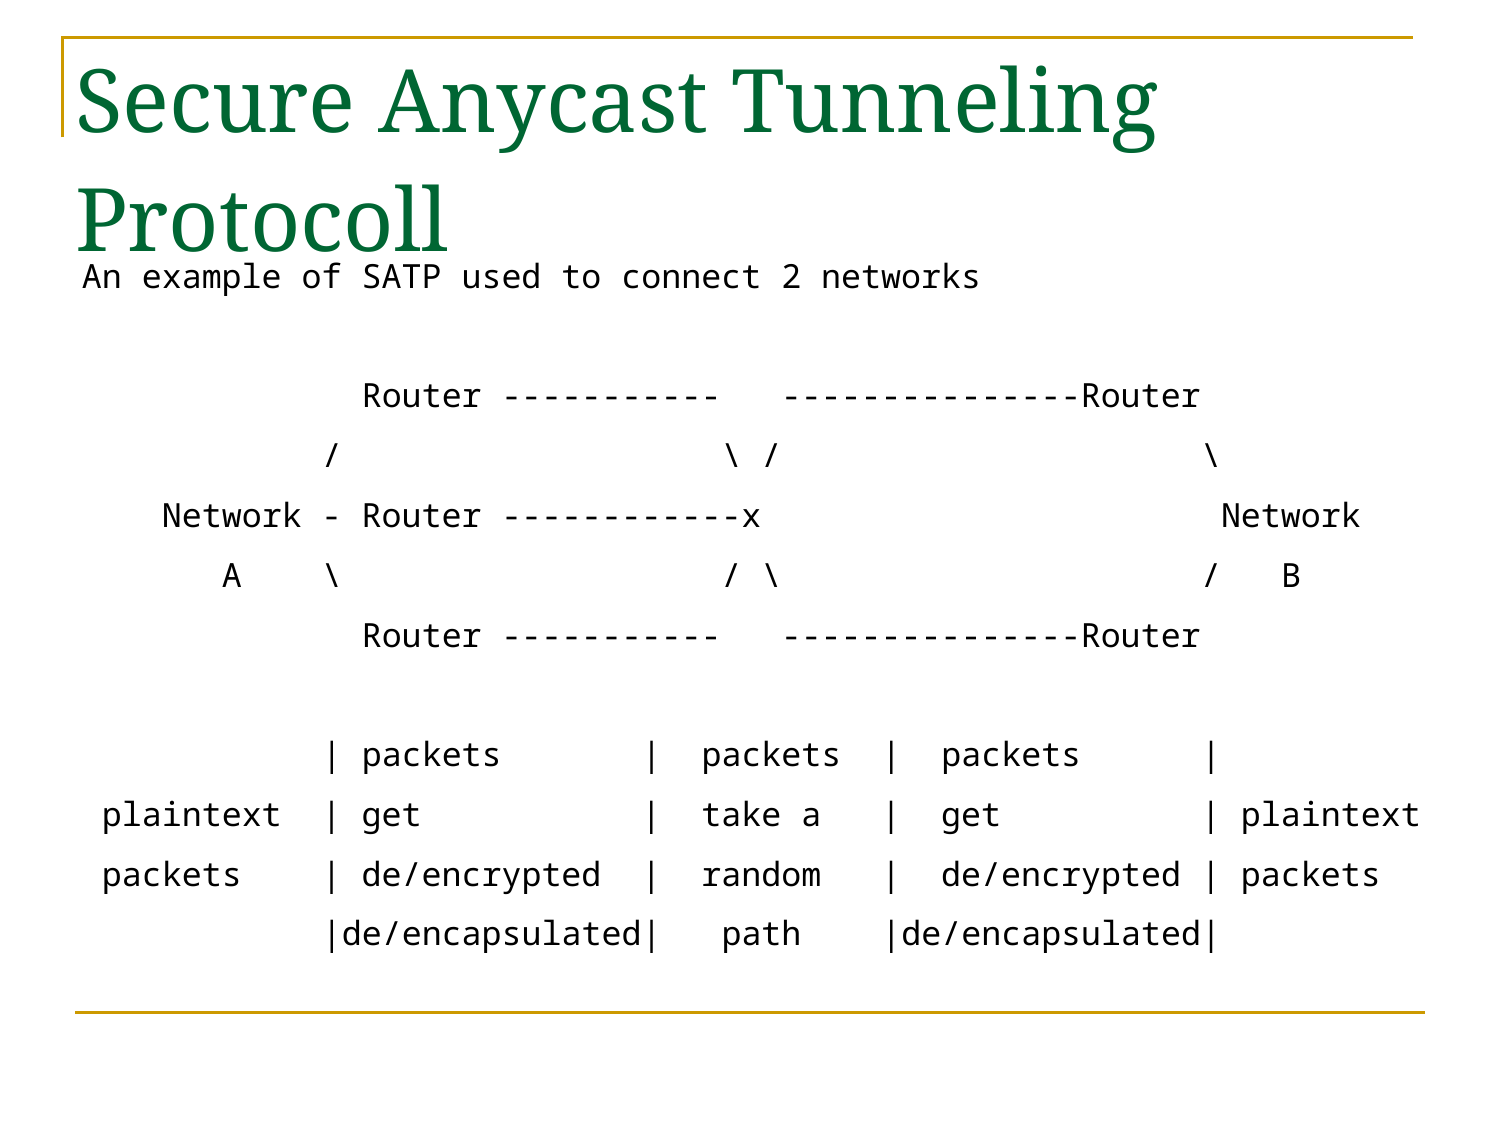

# Secure Anycast Tunneling Protocoll
 An example of SATP used to connect 2 networks
 Router ----------- ---------------Router
 / \ / \
 Network - Router ------------x Network
 A \ / \ / B
 Router ----------- ---------------Router
 | packets | packets | packets |
 plaintext | get | take a | get | plaintext
 packets | de/encrypted | random | de/encrypted | packets
 |de/encapsulated| path |de/encapsulated|